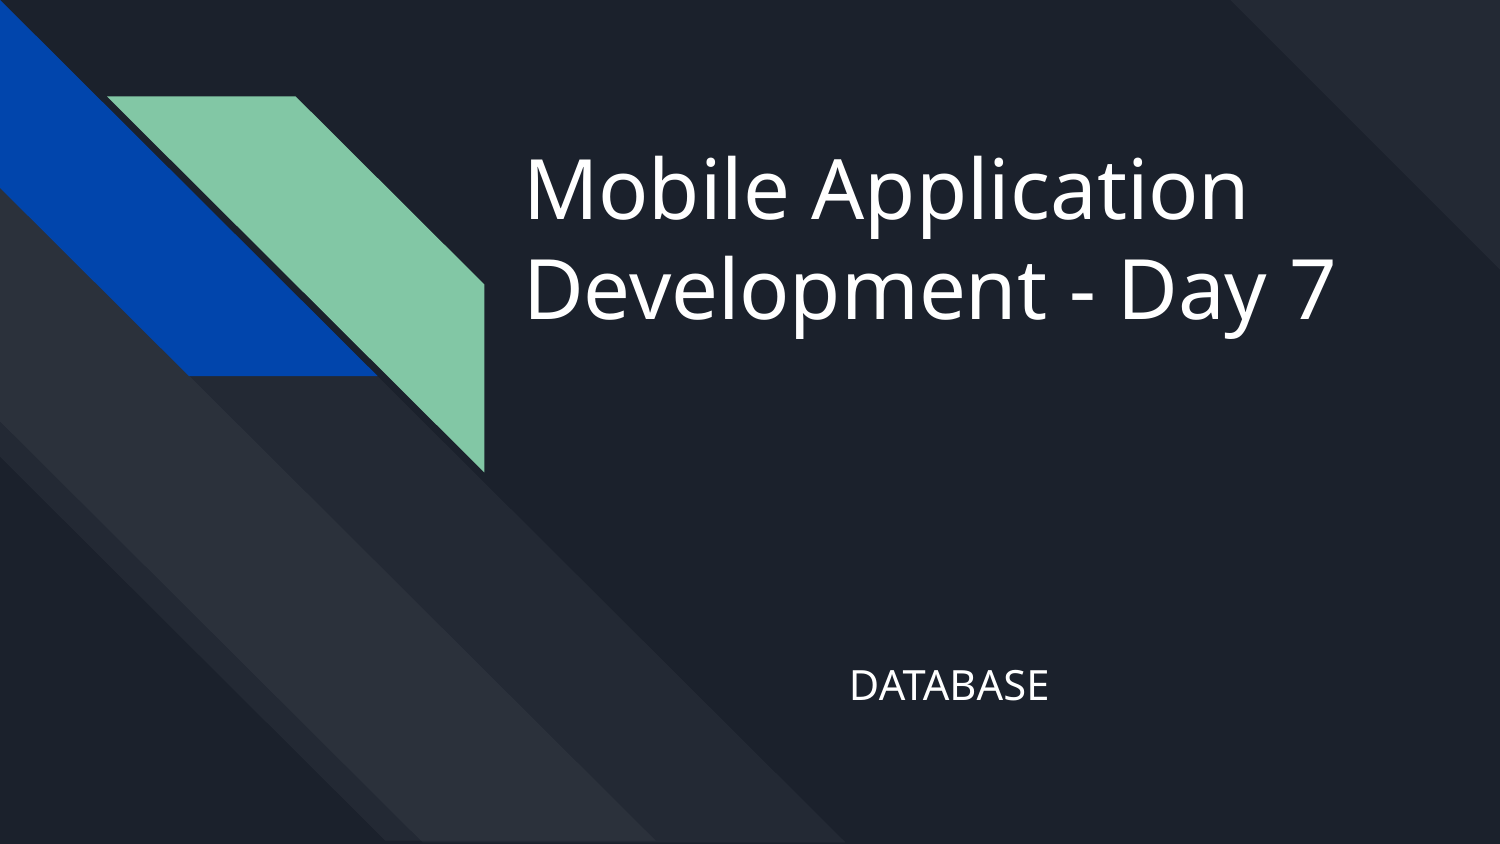

# Mobile Application Development - Day 7
DATABASE